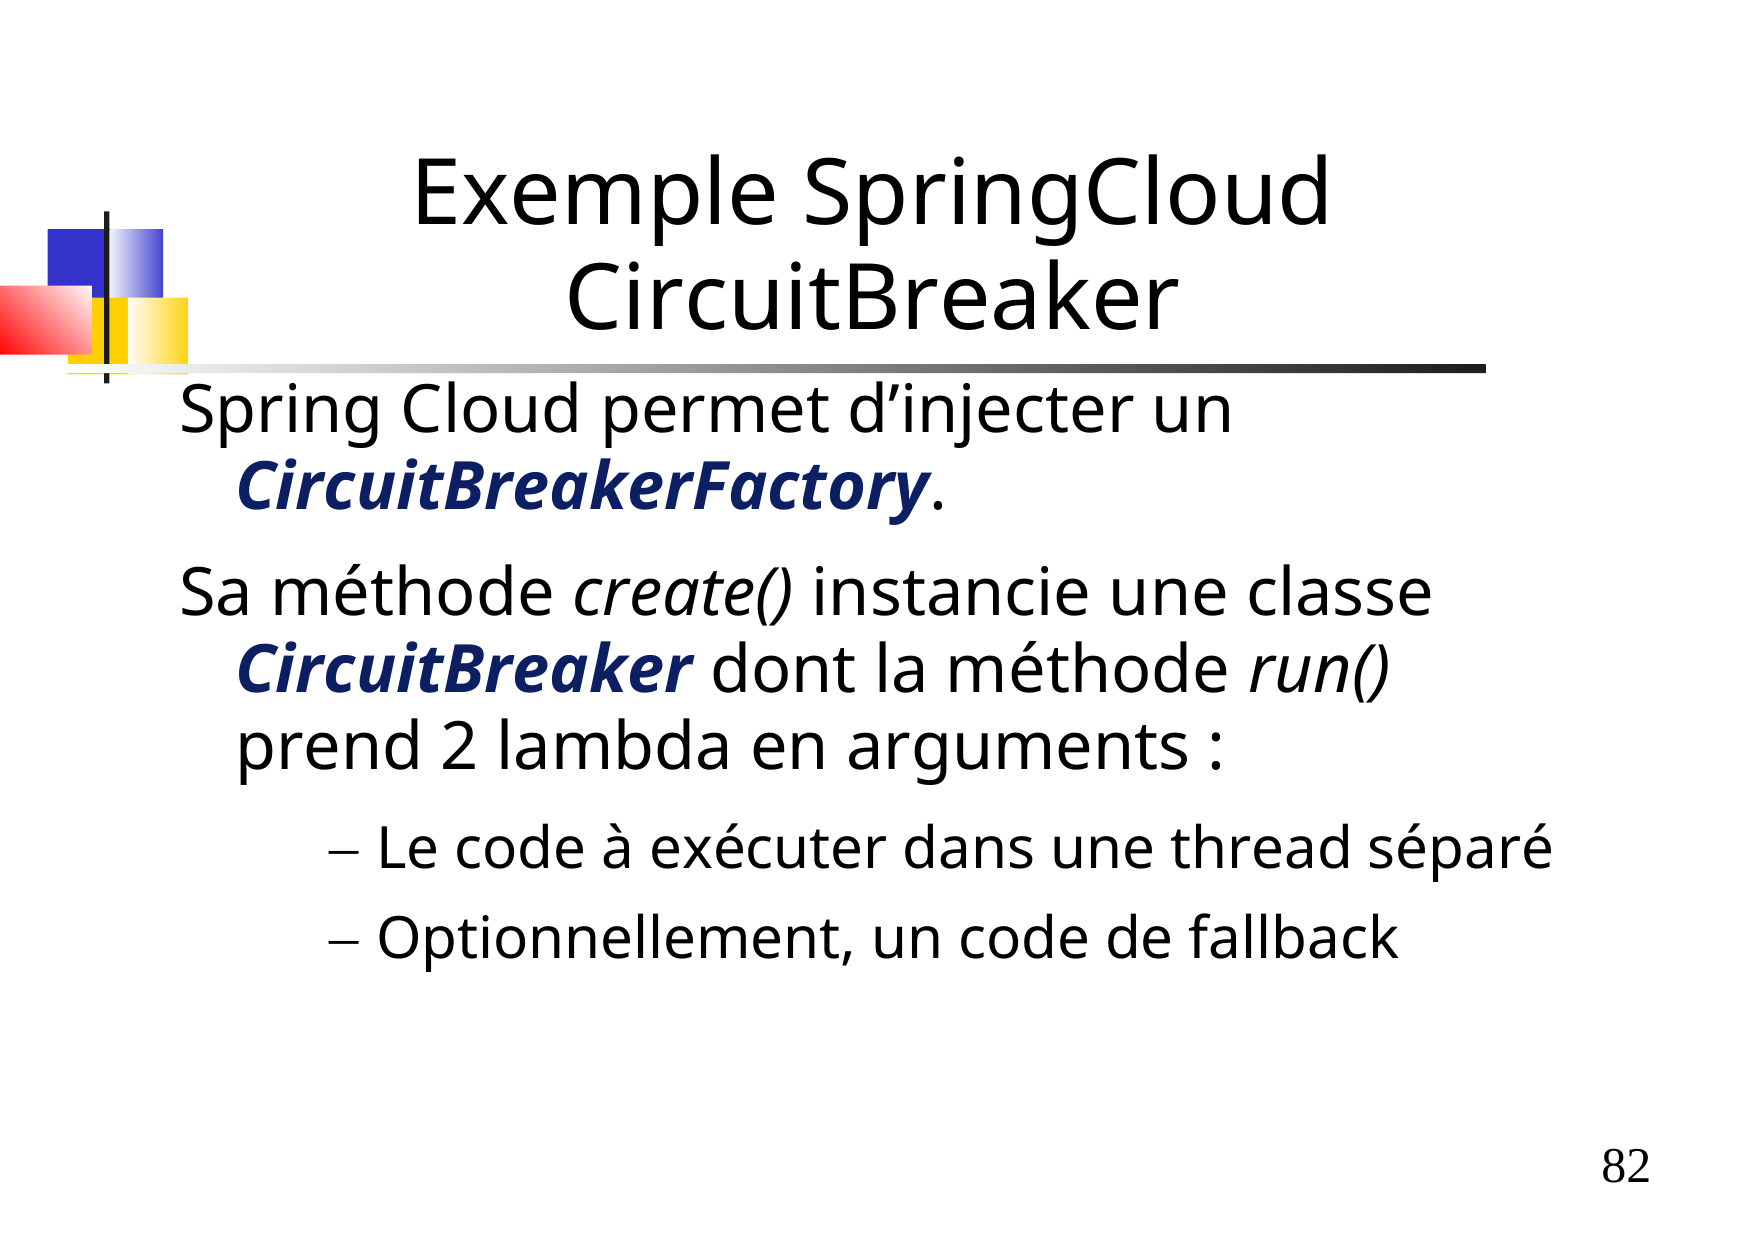

# Exemple SpringCloud CircuitBreaker
Spring Cloud permet d’injecter un CircuitBreakerFactory.
Sa méthode create() instancie une classe CircuitBreaker dont la méthode run() prend 2 lambda en arguments :
Le code à exécuter dans une thread séparé
Optionnellement, un code de fallback